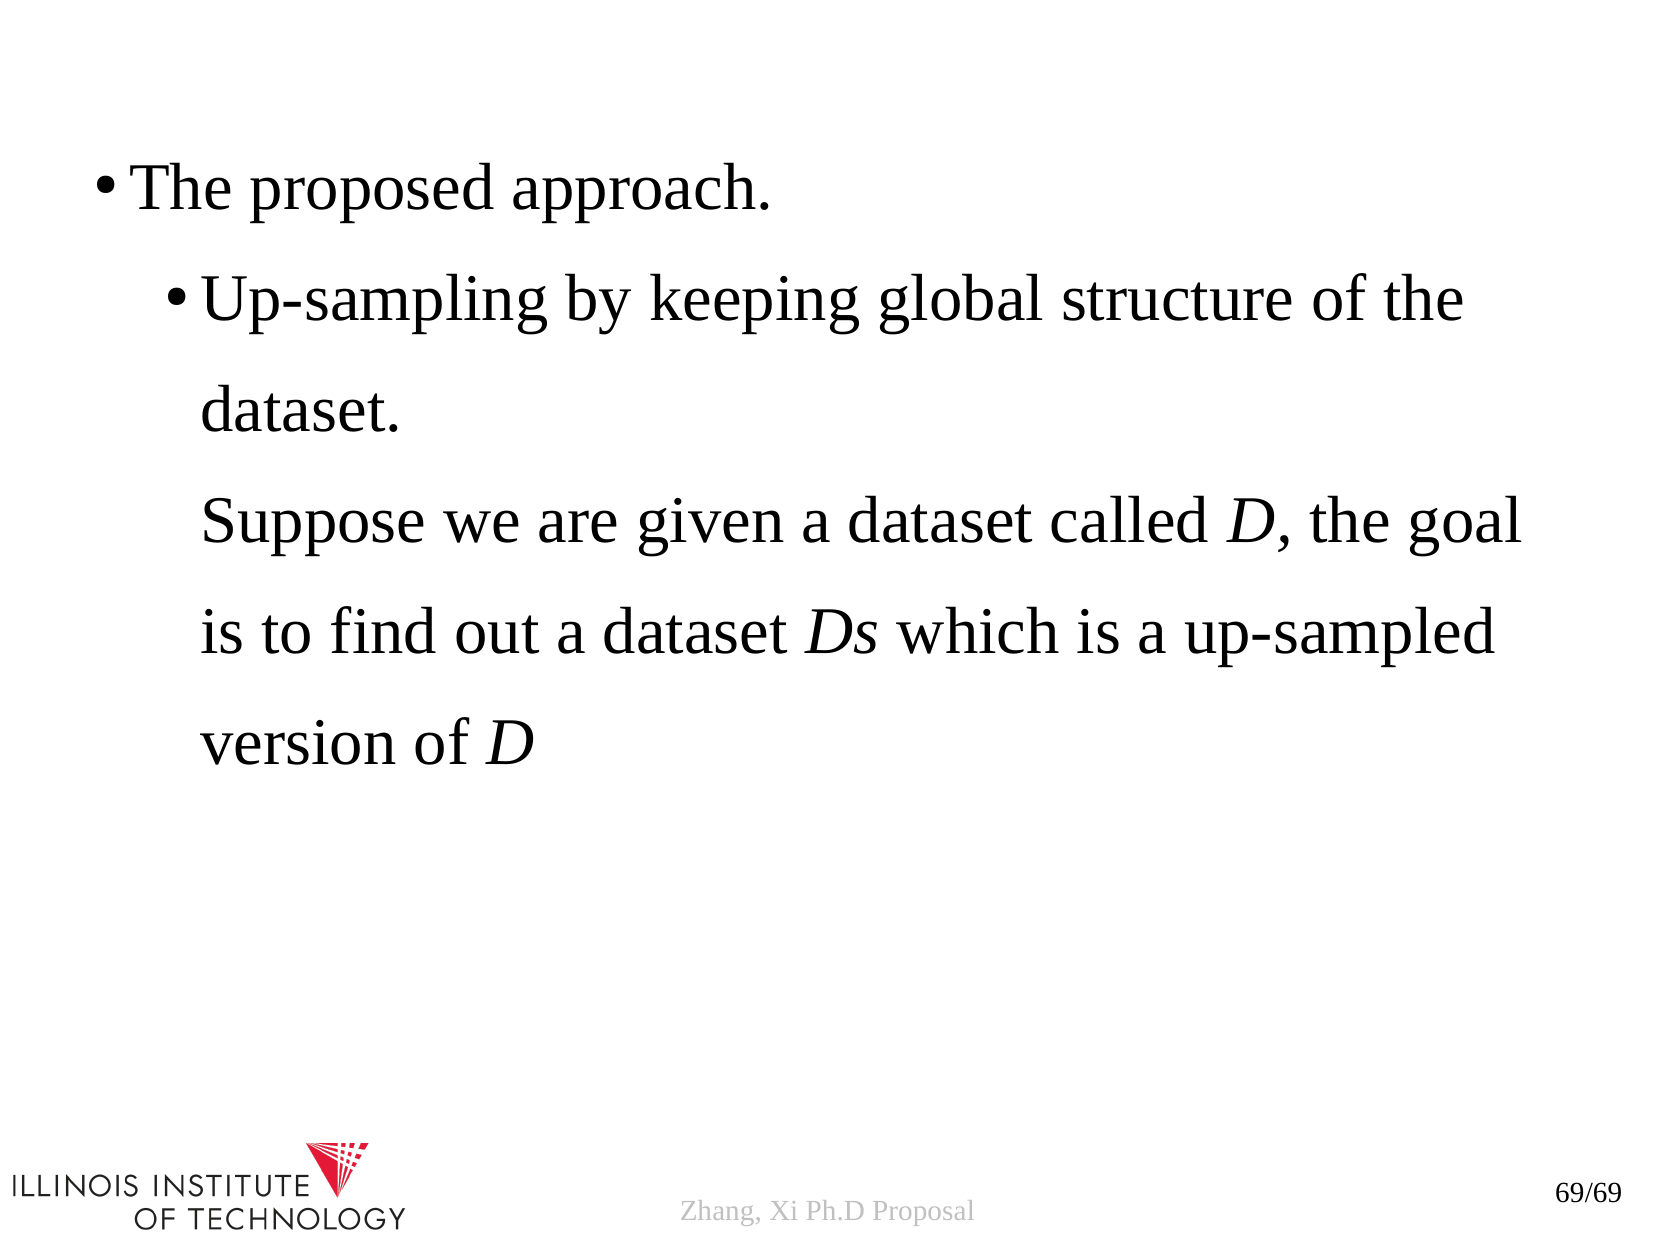

The proposed approach.
Up-sampling by keeping global structure of the dataset.
Suppose we are given a dataset called D, the goal is to find out a dataset Ds which is a up-sampled version of D
69
Zhang, Xi Ph.D Proposal